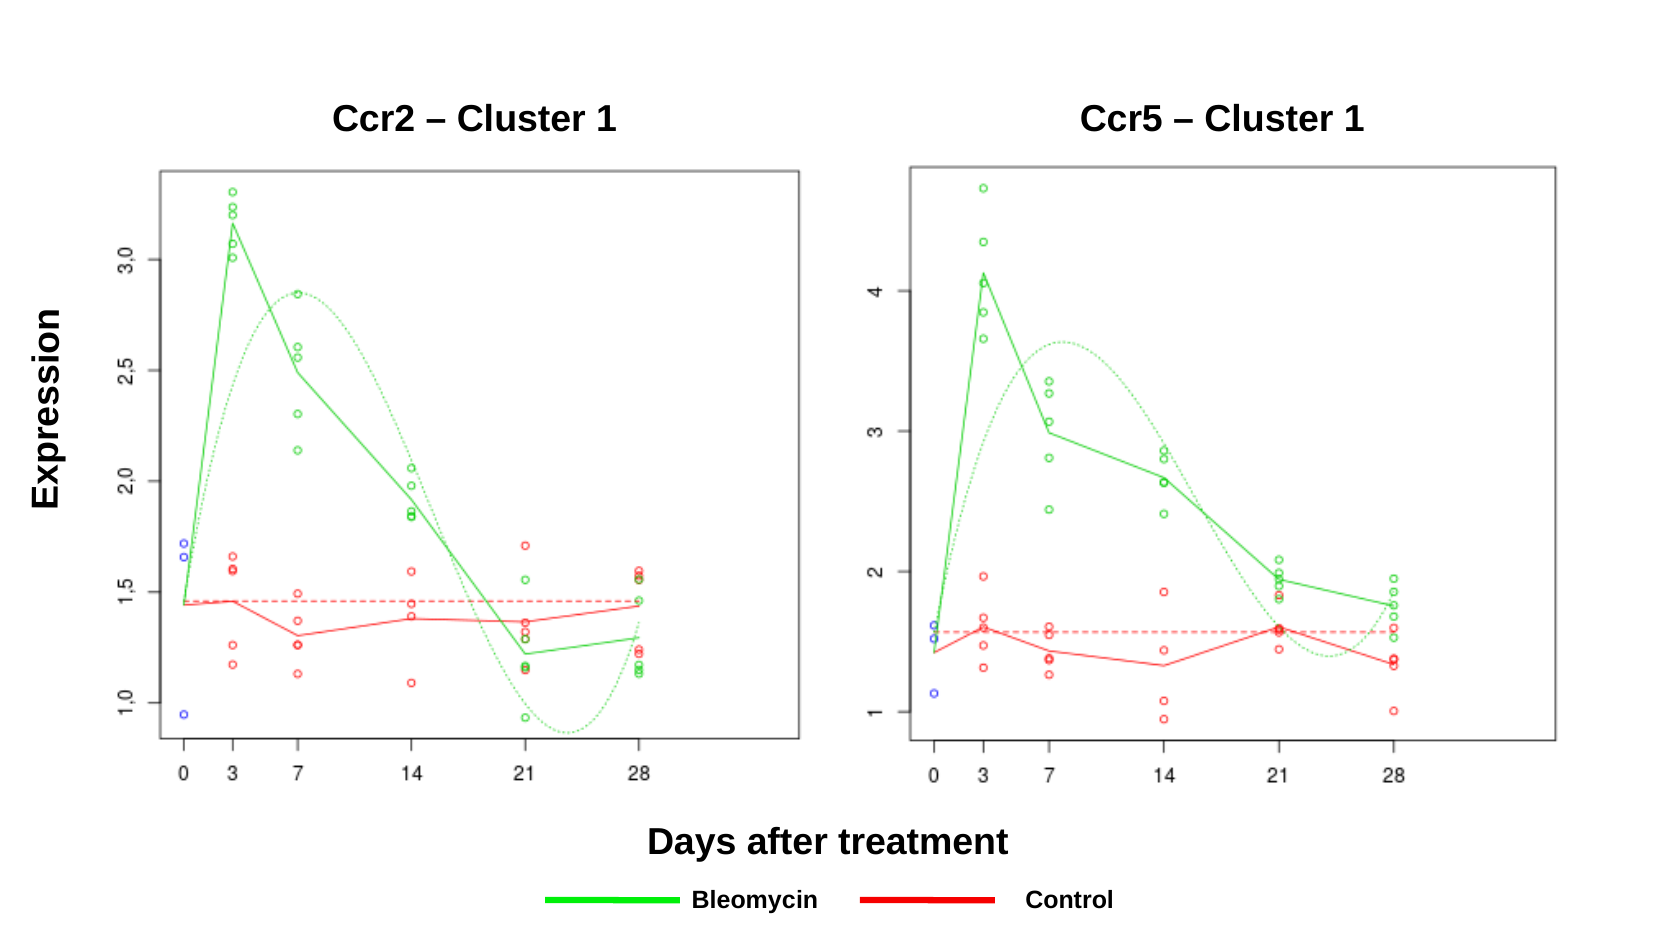

Ccr2 – Cluster 1
Ccr5 – Cluster 1
Expression
Days after treatment
Bleomycin
Control